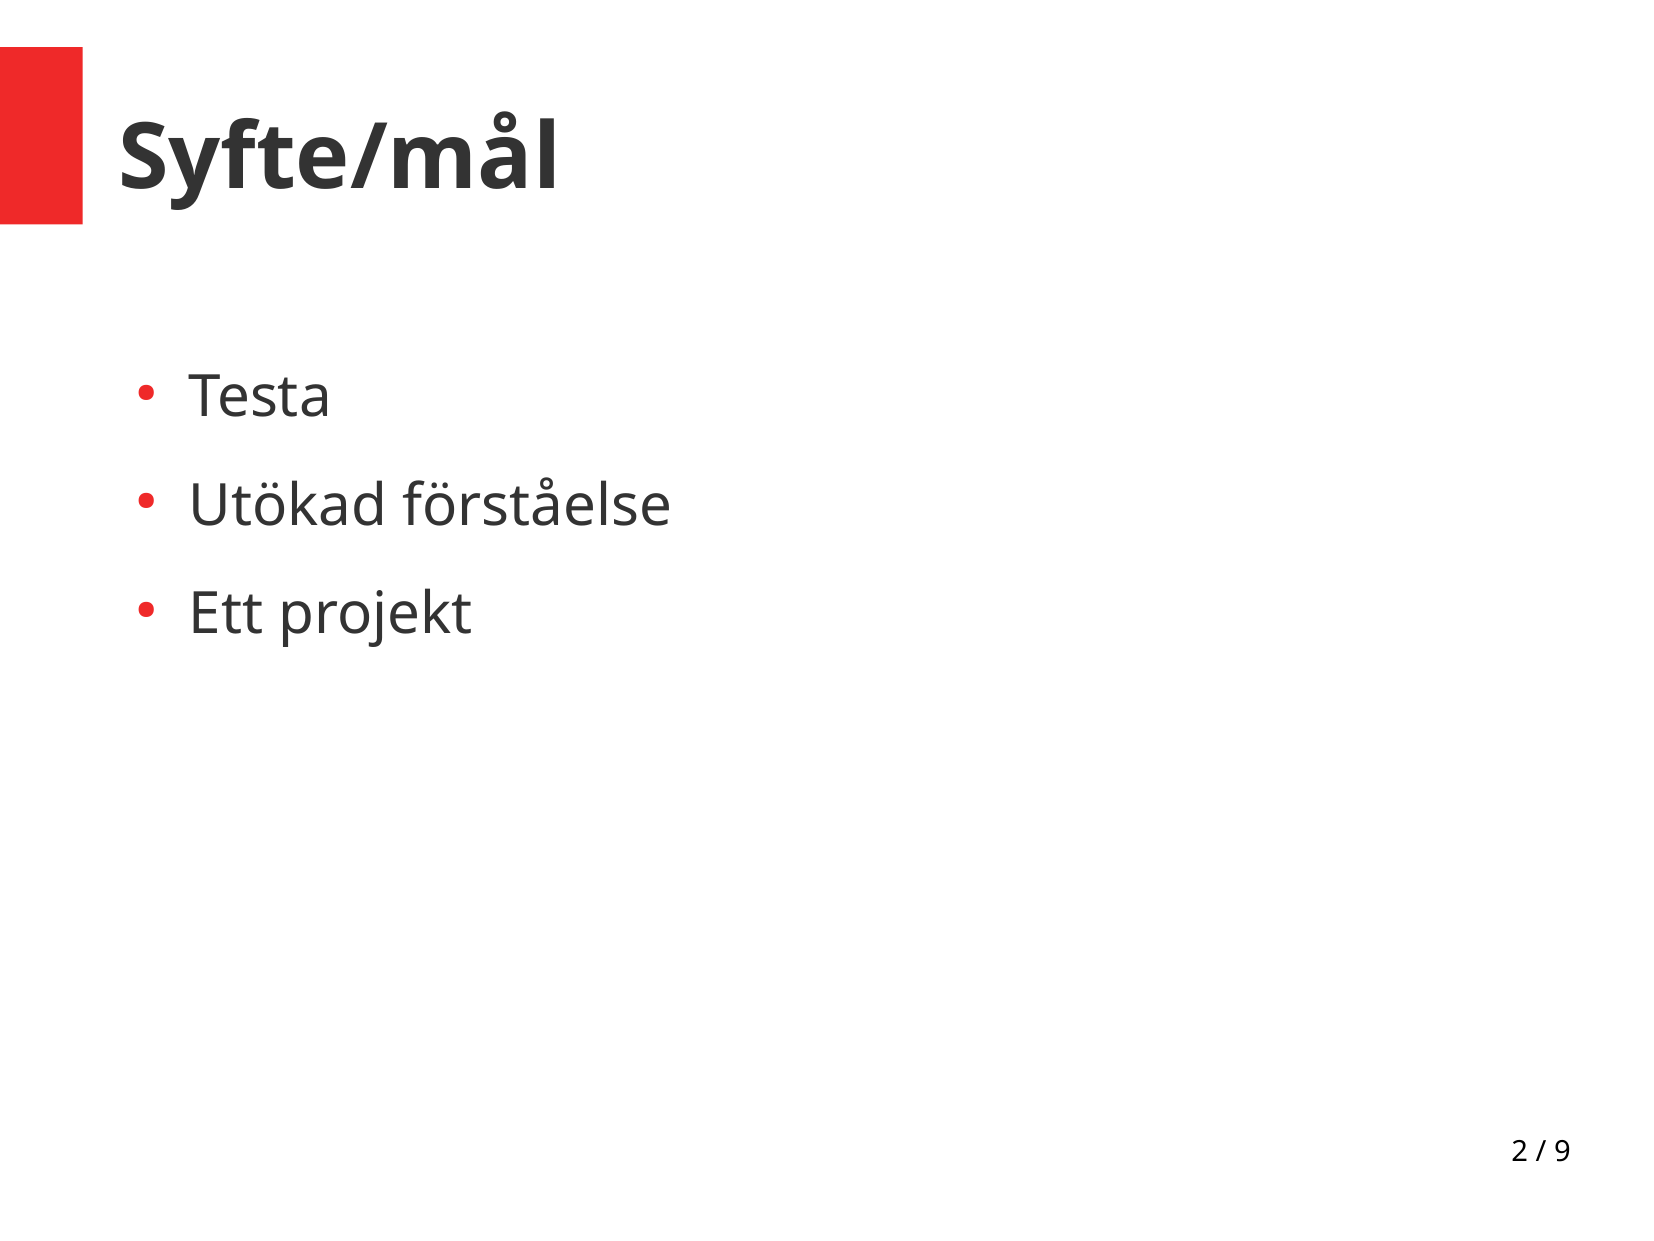

# Syfte/mål
Testa
Utökad förståelse
Ett projekt
2